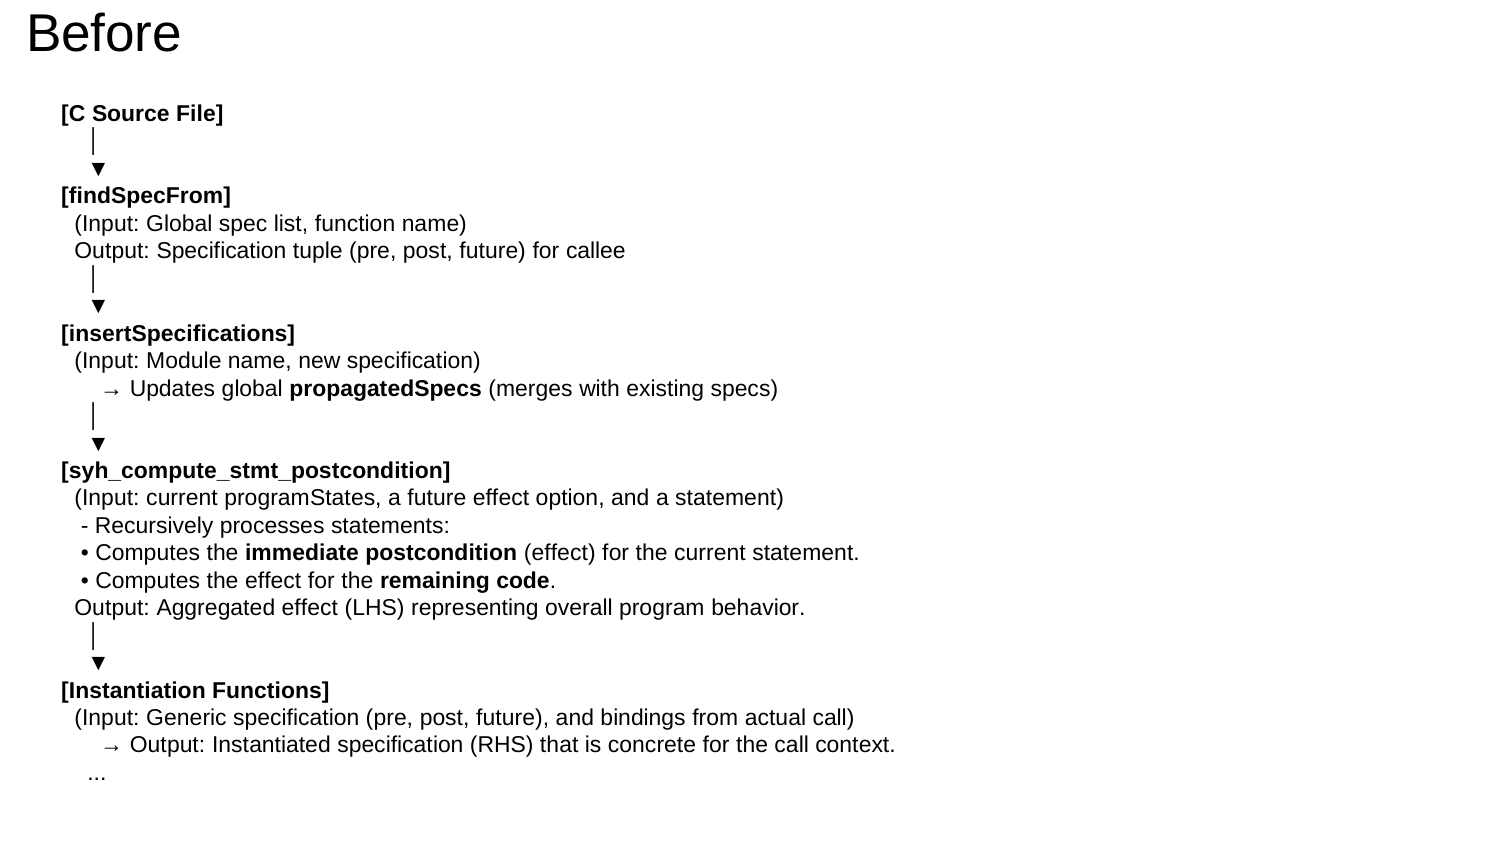

# Before
[C Source File]
    │
    ▼
[findSpecFrom]
  (Input: Global spec list, function name)
  Output: Specification tuple (pre, post, future) for callee
    │
    ▼
[insertSpecifications]
  (Input: Module name, new specification)
   → Updates global propagatedSpecs (merges with existing specs)
    │
    ▼
[syh_compute_stmt_postcondition]
  (Input: current programStates, a future effect option, and a statement)
   - Recursively processes statements:
   • Computes the immediate postcondition (effect) for the current statement.
   • Computes the effect for the remaining code.
  Output: Aggregated effect (LHS) representing overall program behavior.
    │
    ▼
[Instantiation Functions]
  (Input: Generic specification (pre, post, future), and bindings from actual call)
   → Output: Instantiated specification (RHS) that is concrete for the call context.
    ...